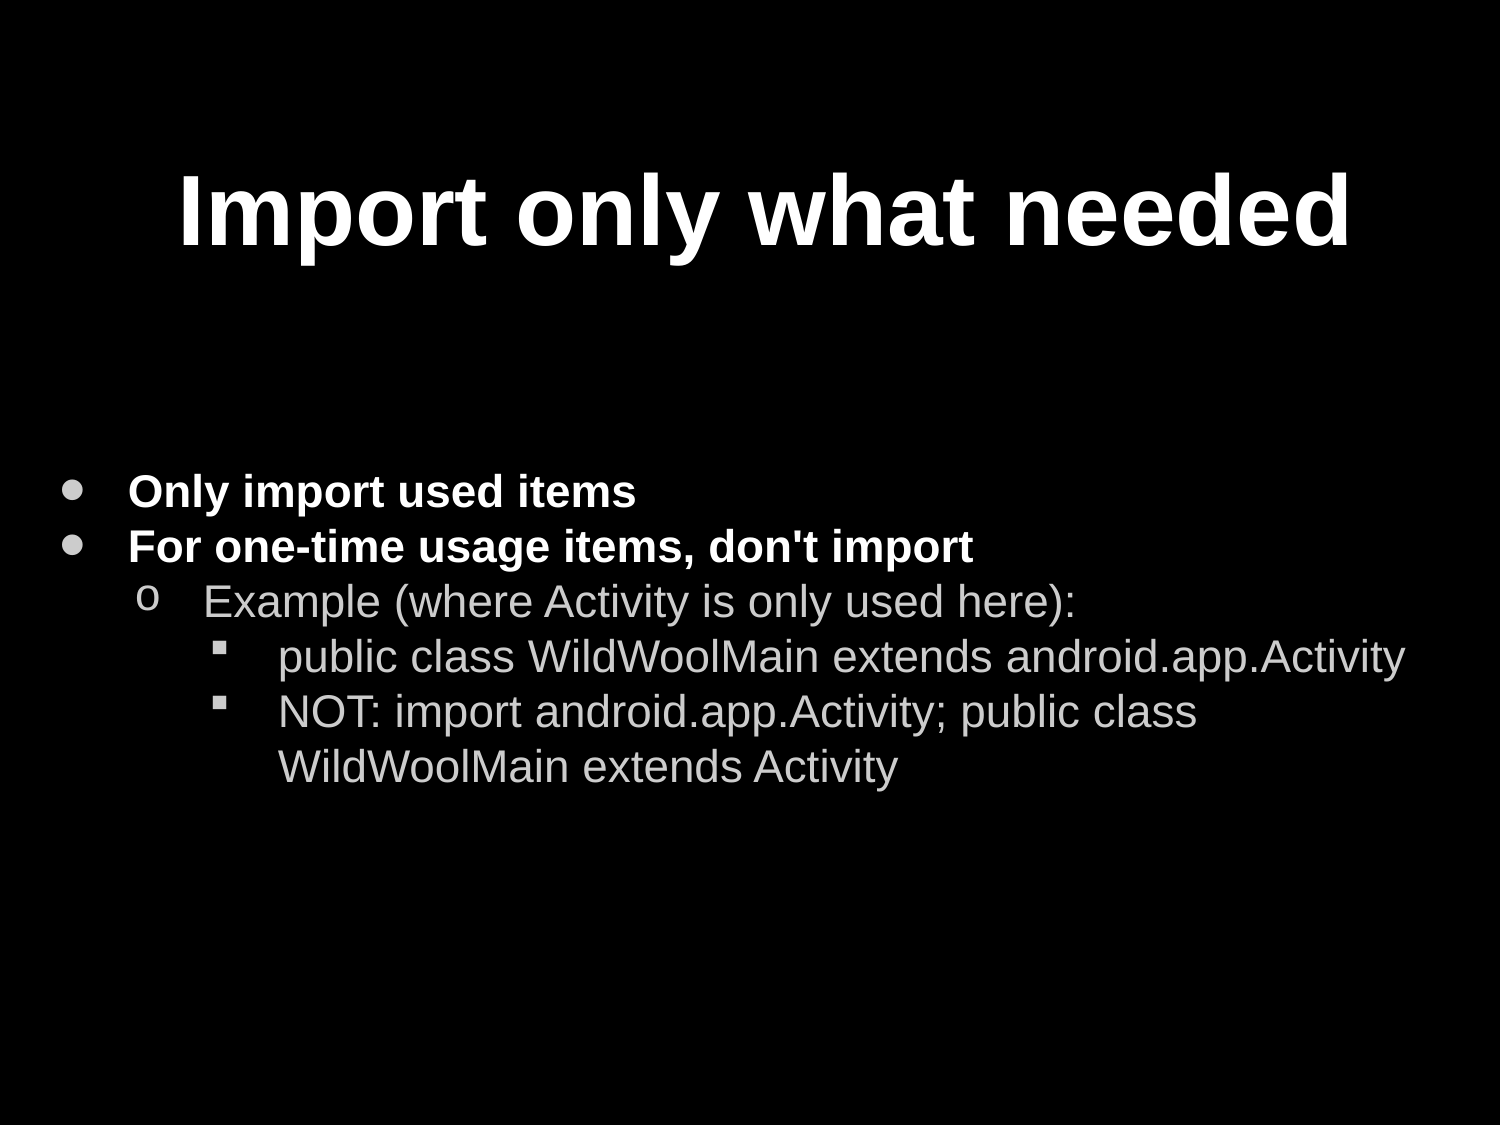

# Import only what needed
Only import used items
For one-time usage items, don't import
Example (where Activity is only used here):
public class WildWoolMain extends android.app.Activity
NOT: import android.app.Activity; public class WildWoolMain extends Activity